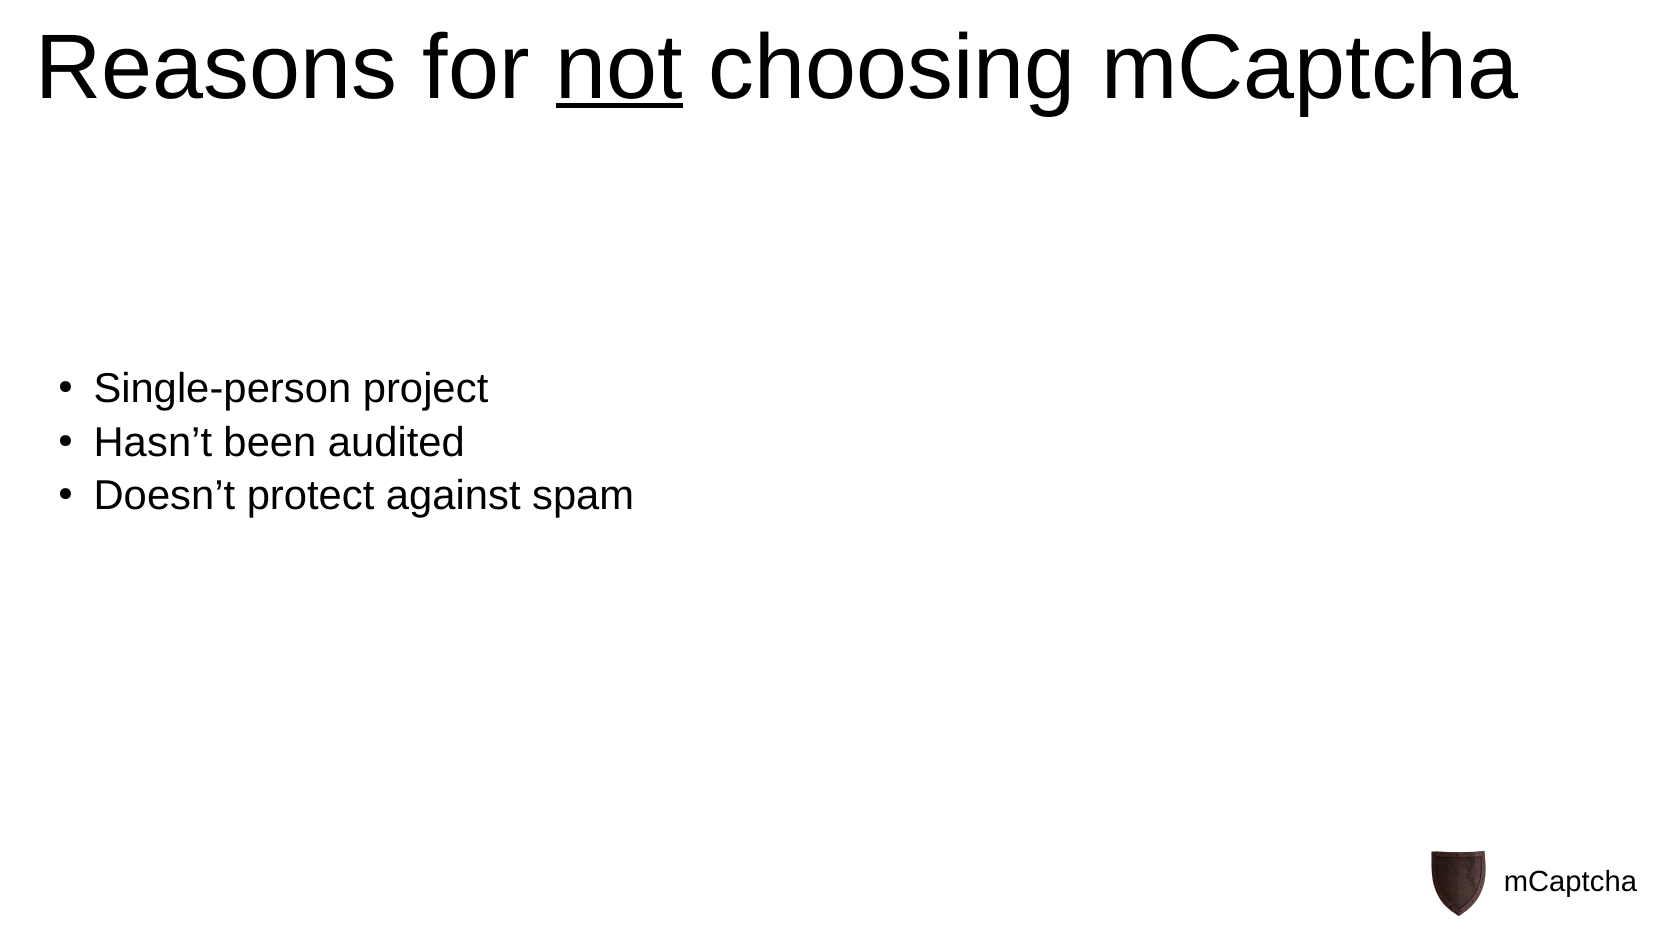

# Reasons for not choosing mCaptcha
Single-person project
Hasn’t been audited
Doesn’t protect against spam
mCaptcha